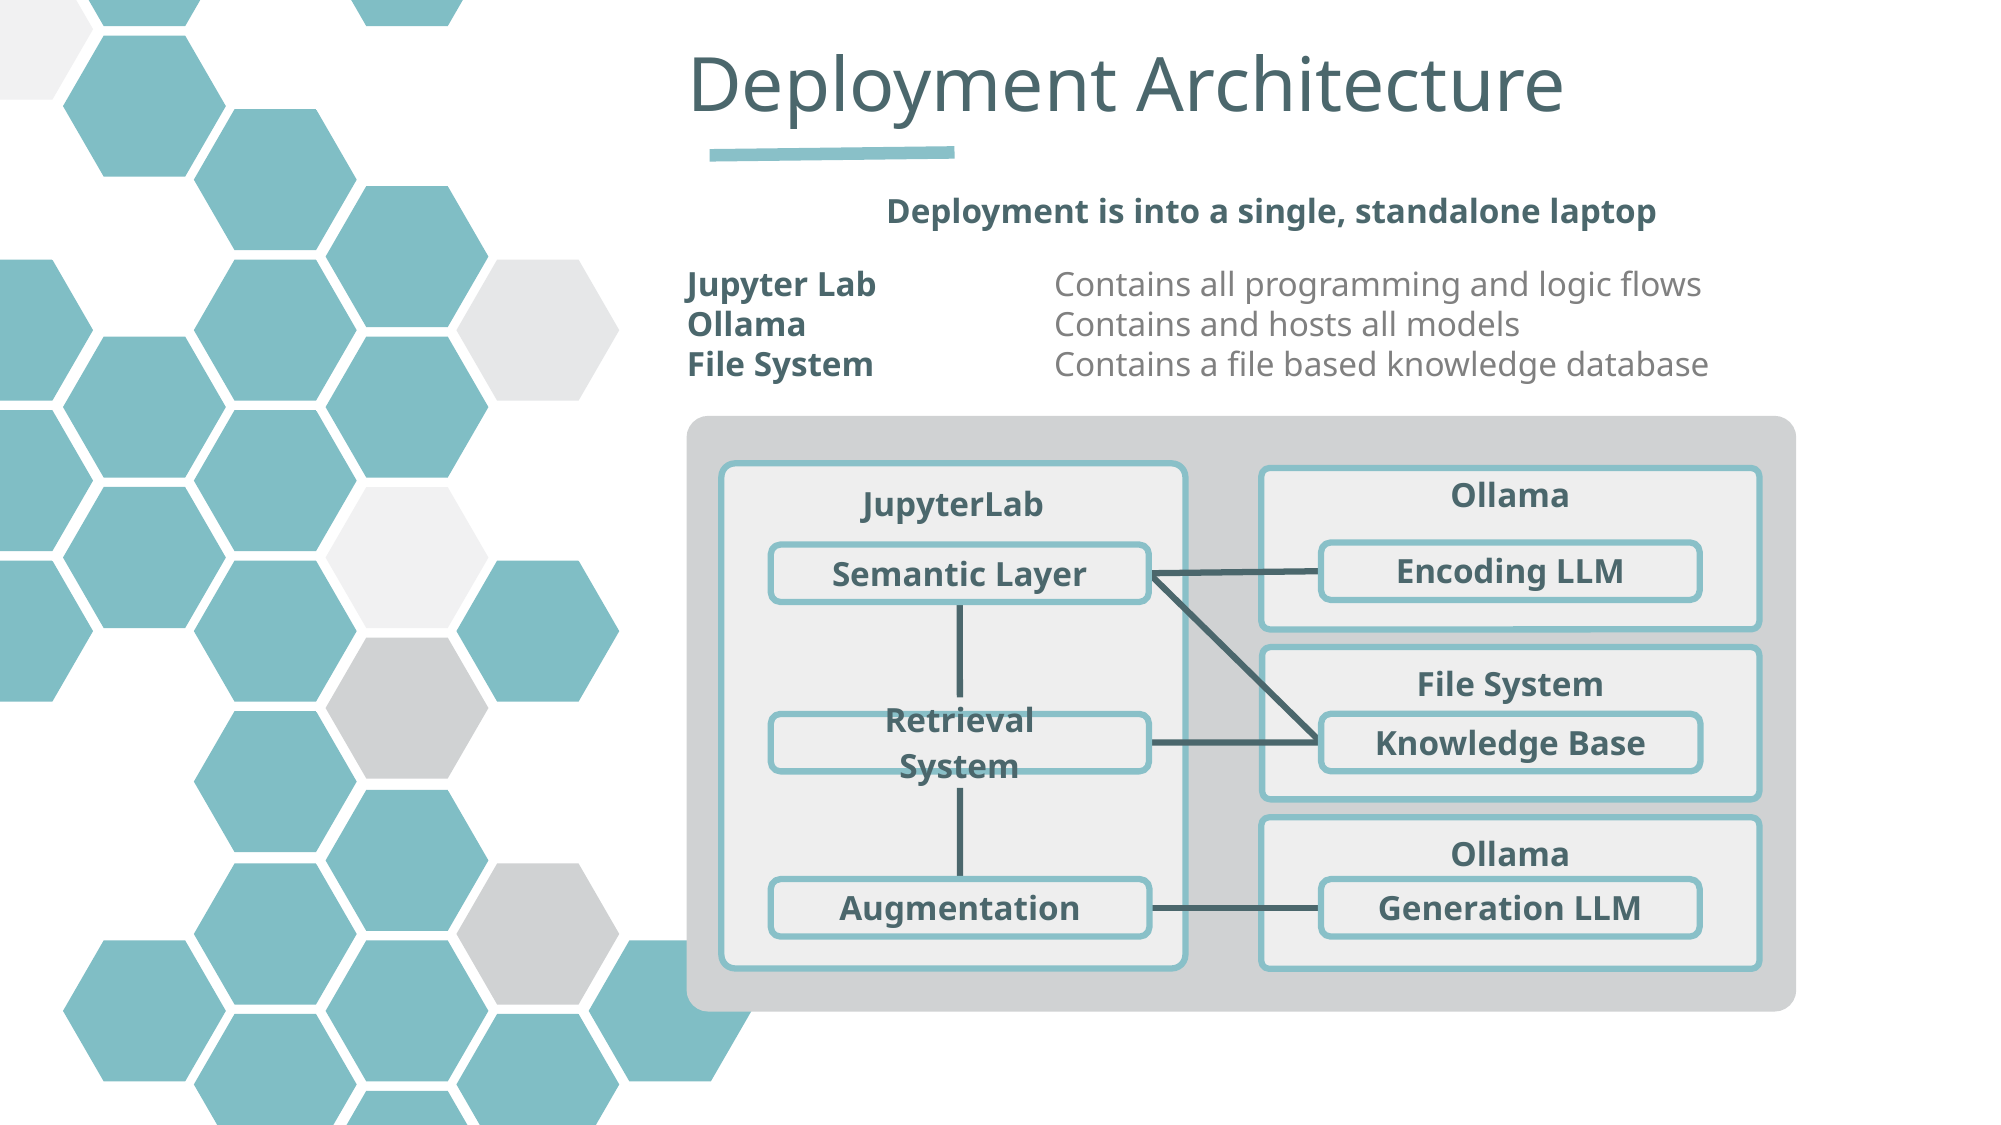

# Deployment Architecture
Deployment is into a single, standalone laptop
Jupyter Lab
Ollama
File System
Contains all programming and logic flows
Contains and hosts all models
Contains a file based knowledge database
Ollama
JupyterLab
Encoding LLM
Semantic Layer
File System
Knowledge Base
Retrieval System
Ollama
Augmentation
Generation LLM